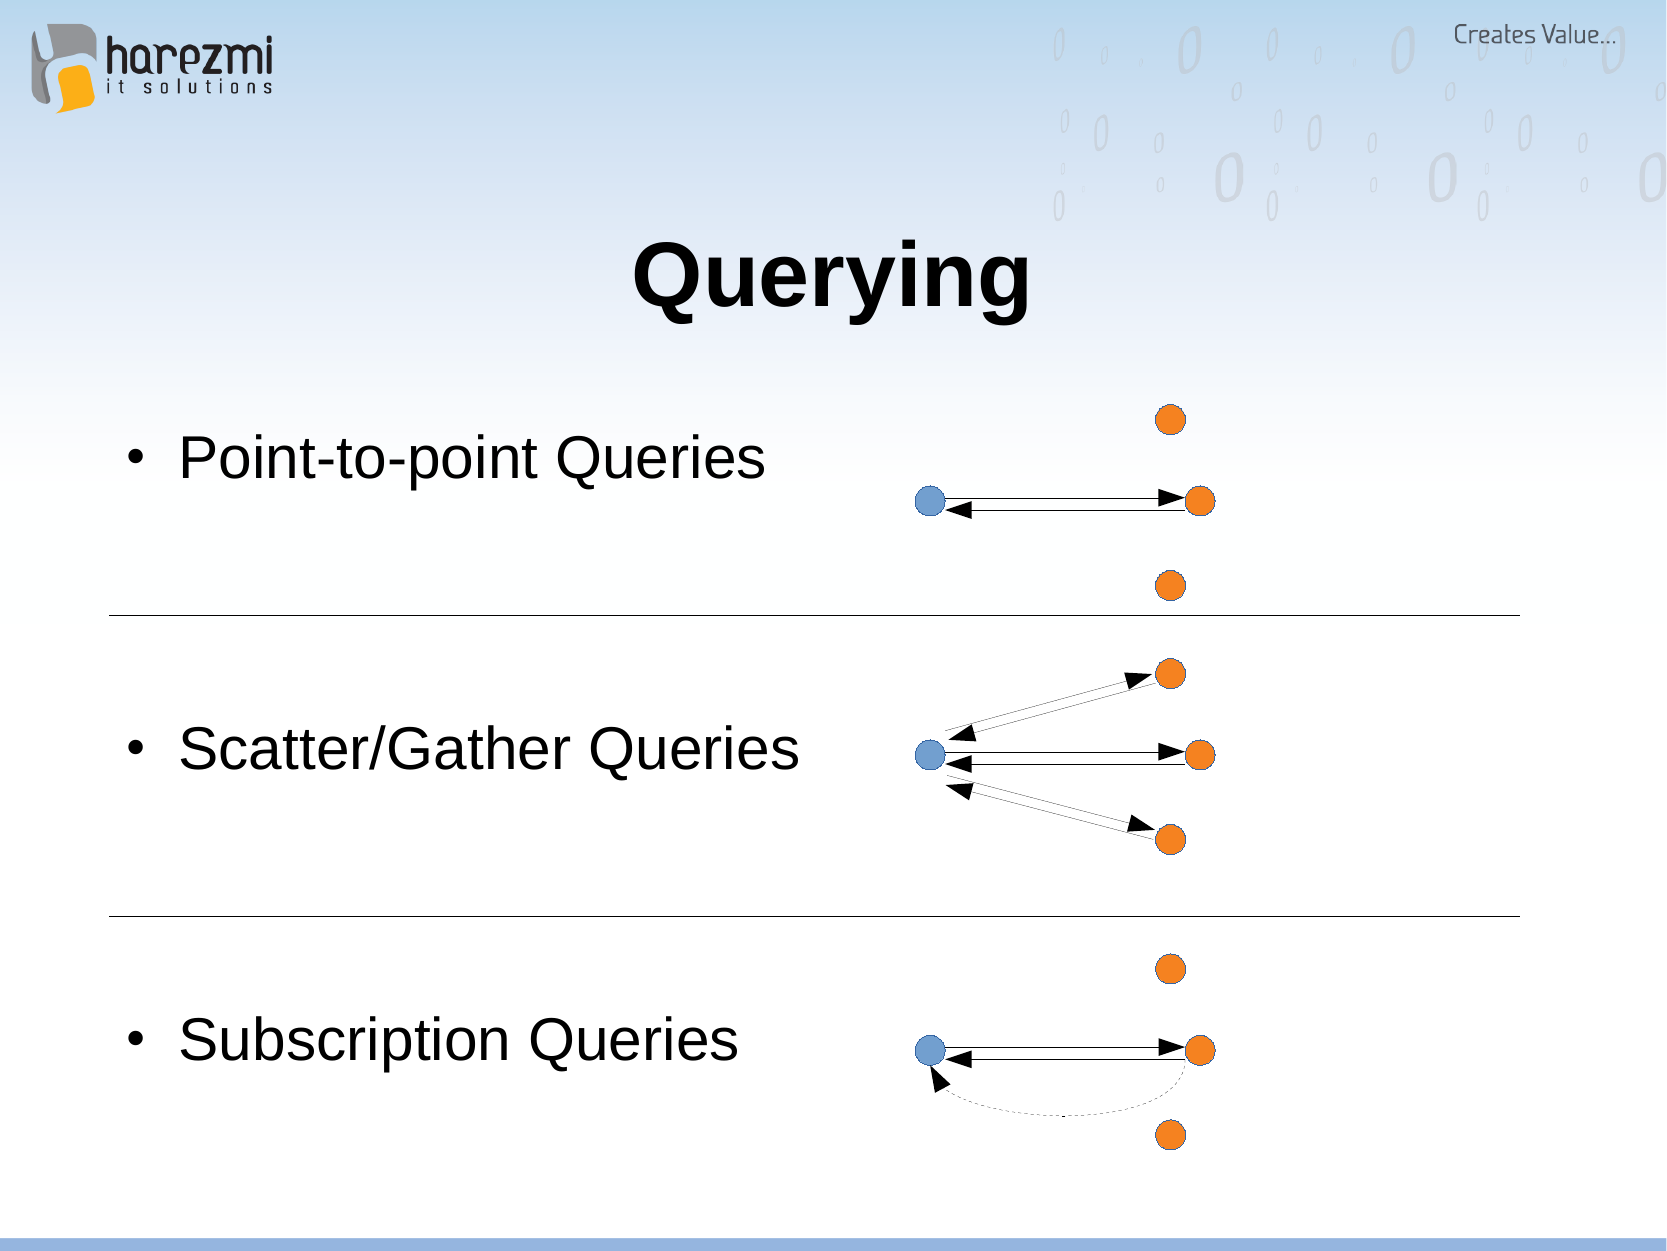

Querying
Point-to-point Queries
Scatter/Gather Queries
Subscription Queries